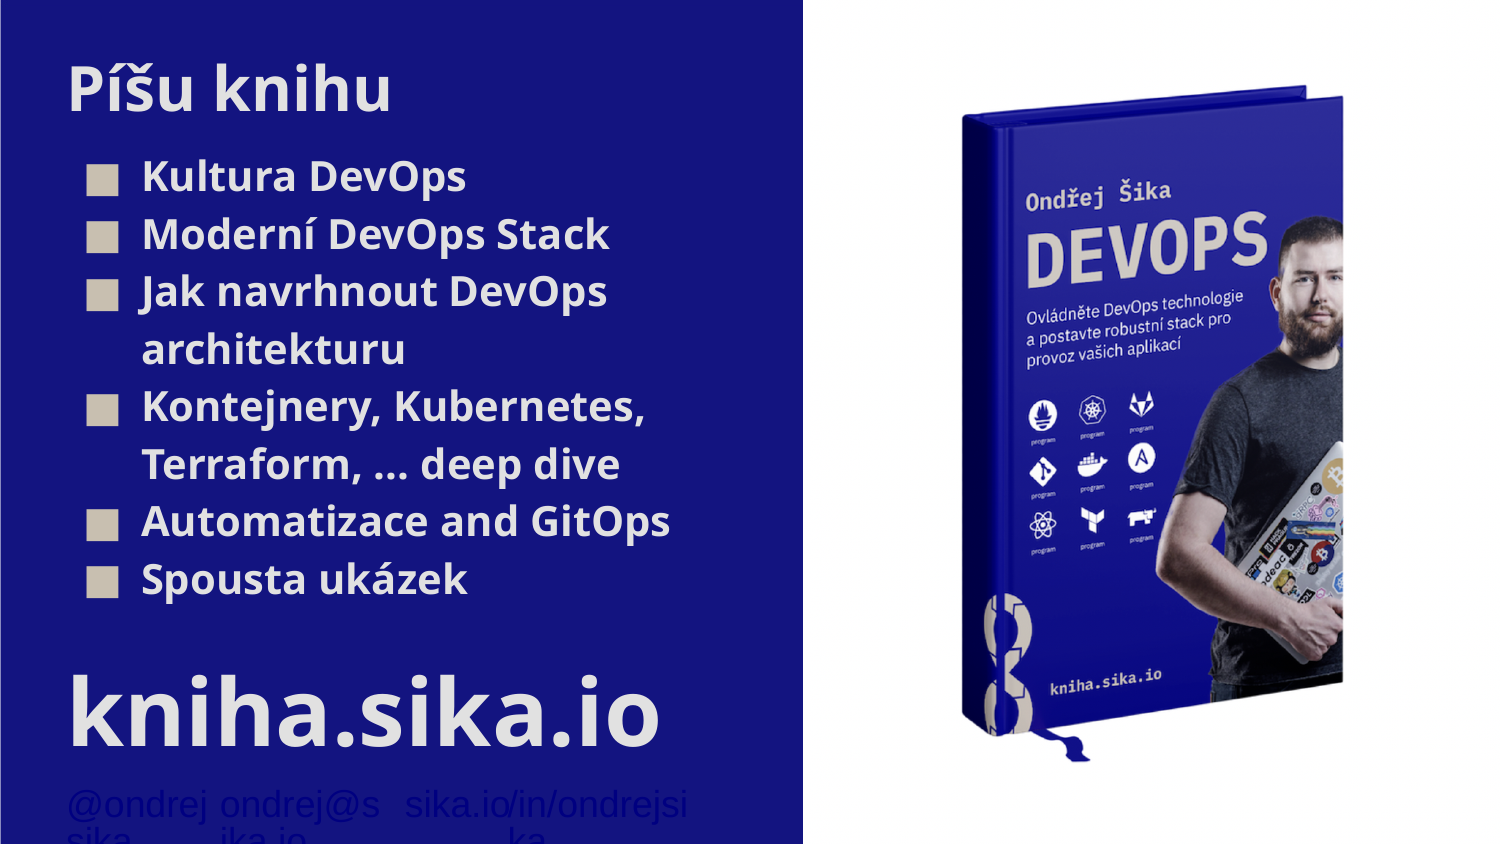

# Píšu knihu
Kultura DevOps
Moderní DevOps Stack
Jak navrhnout DevOps architekturu
Kontejnery, Kubernetes, Terraform, ... deep dive
Automatizace and GitOps
Spousta ukázek
kniha.sika.io